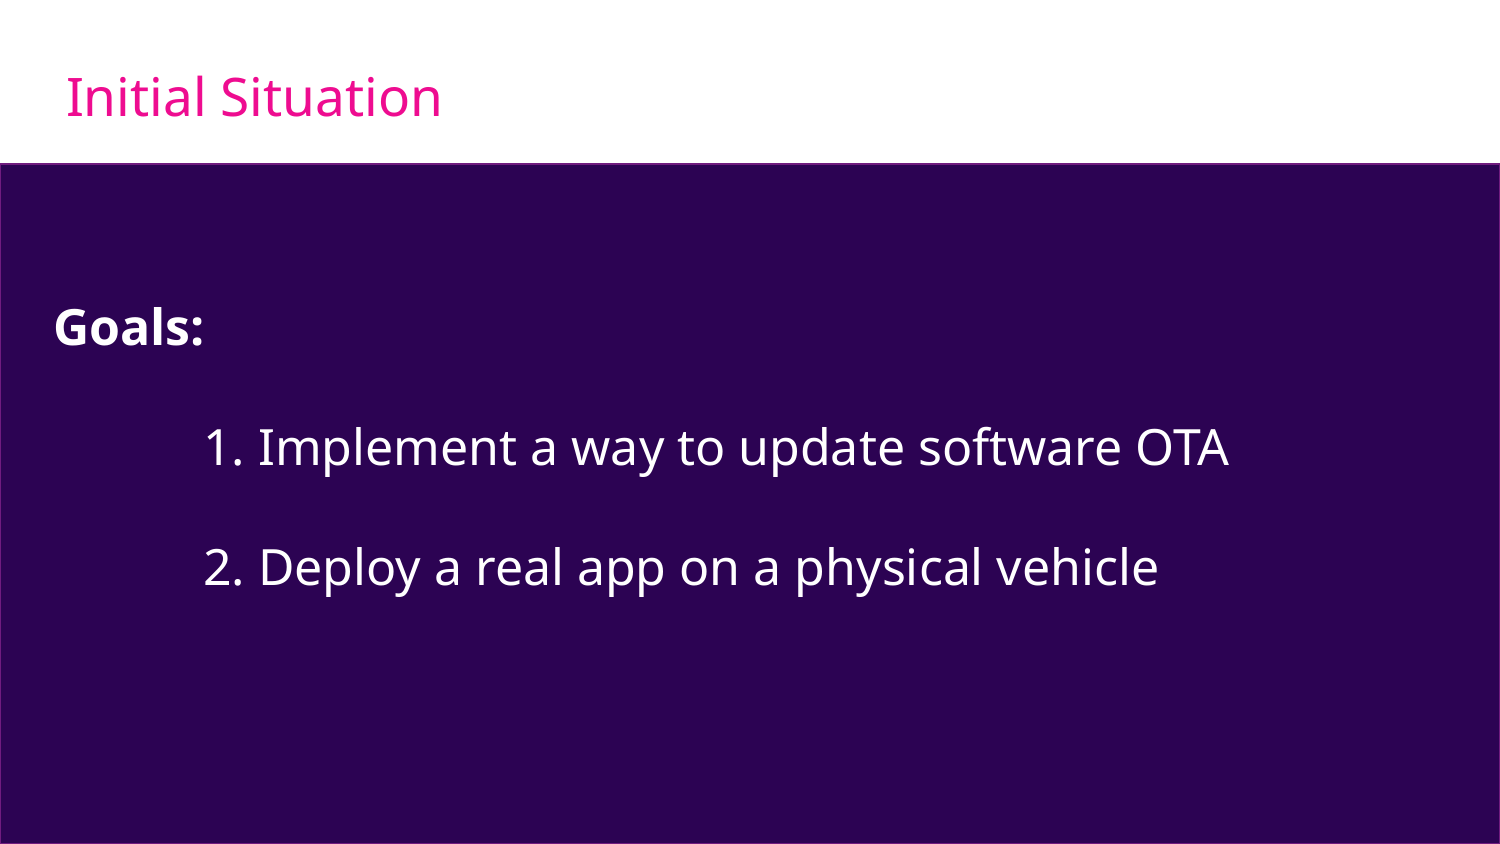

# Initial Situation
Goals:
	1. Implement a way to update software OTA
	2. Deploy a real app on a physical vehicle